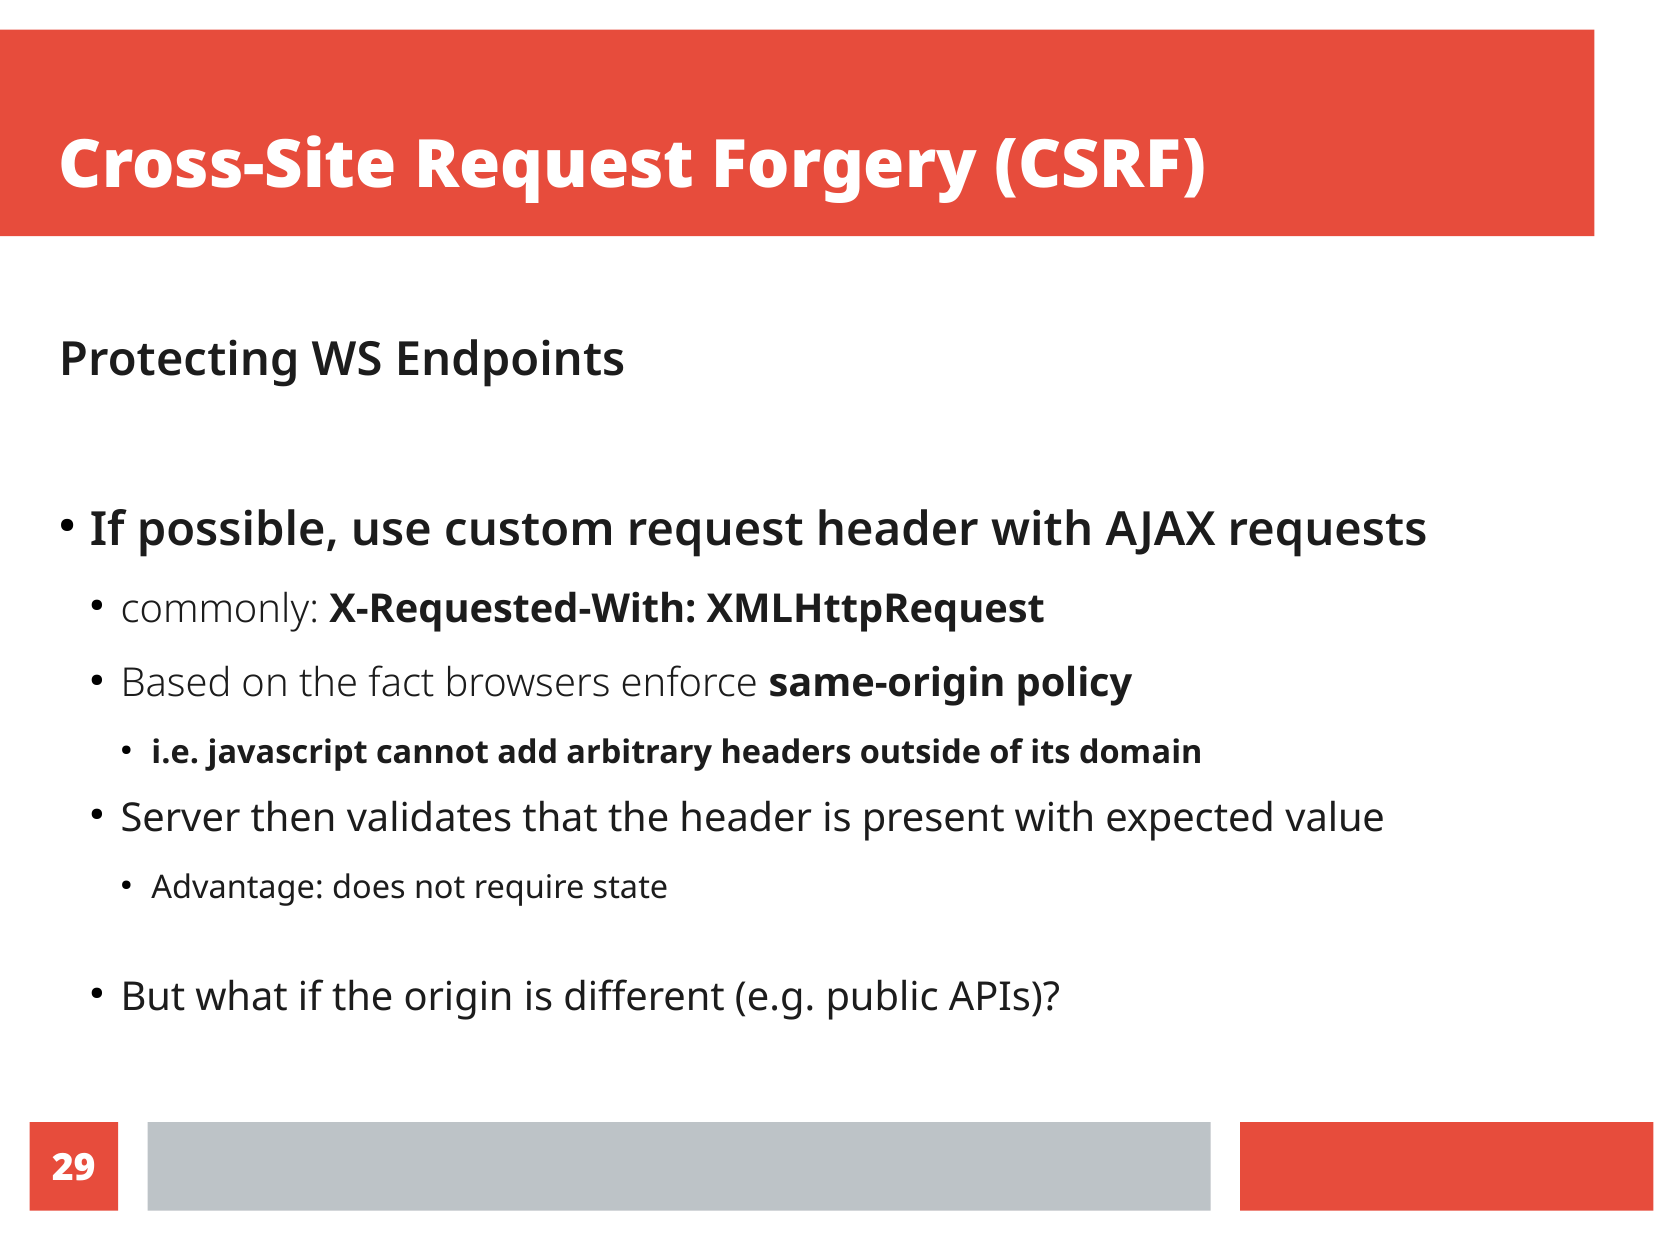

# Cross-Site Request Forgery (CSRF)
Protecting WS Endpoints
If possible, use custom request header with AJAX requests
commonly: X-Requested-With: XMLHttpRequest
Based on the fact browsers enforce same-origin policy
i.e. javascript cannot add arbitrary headers outside of its domain
Server then validates that the header is present with expected value
Advantage: does not require state
But what if the origin is different (e.g. public APIs)?
29